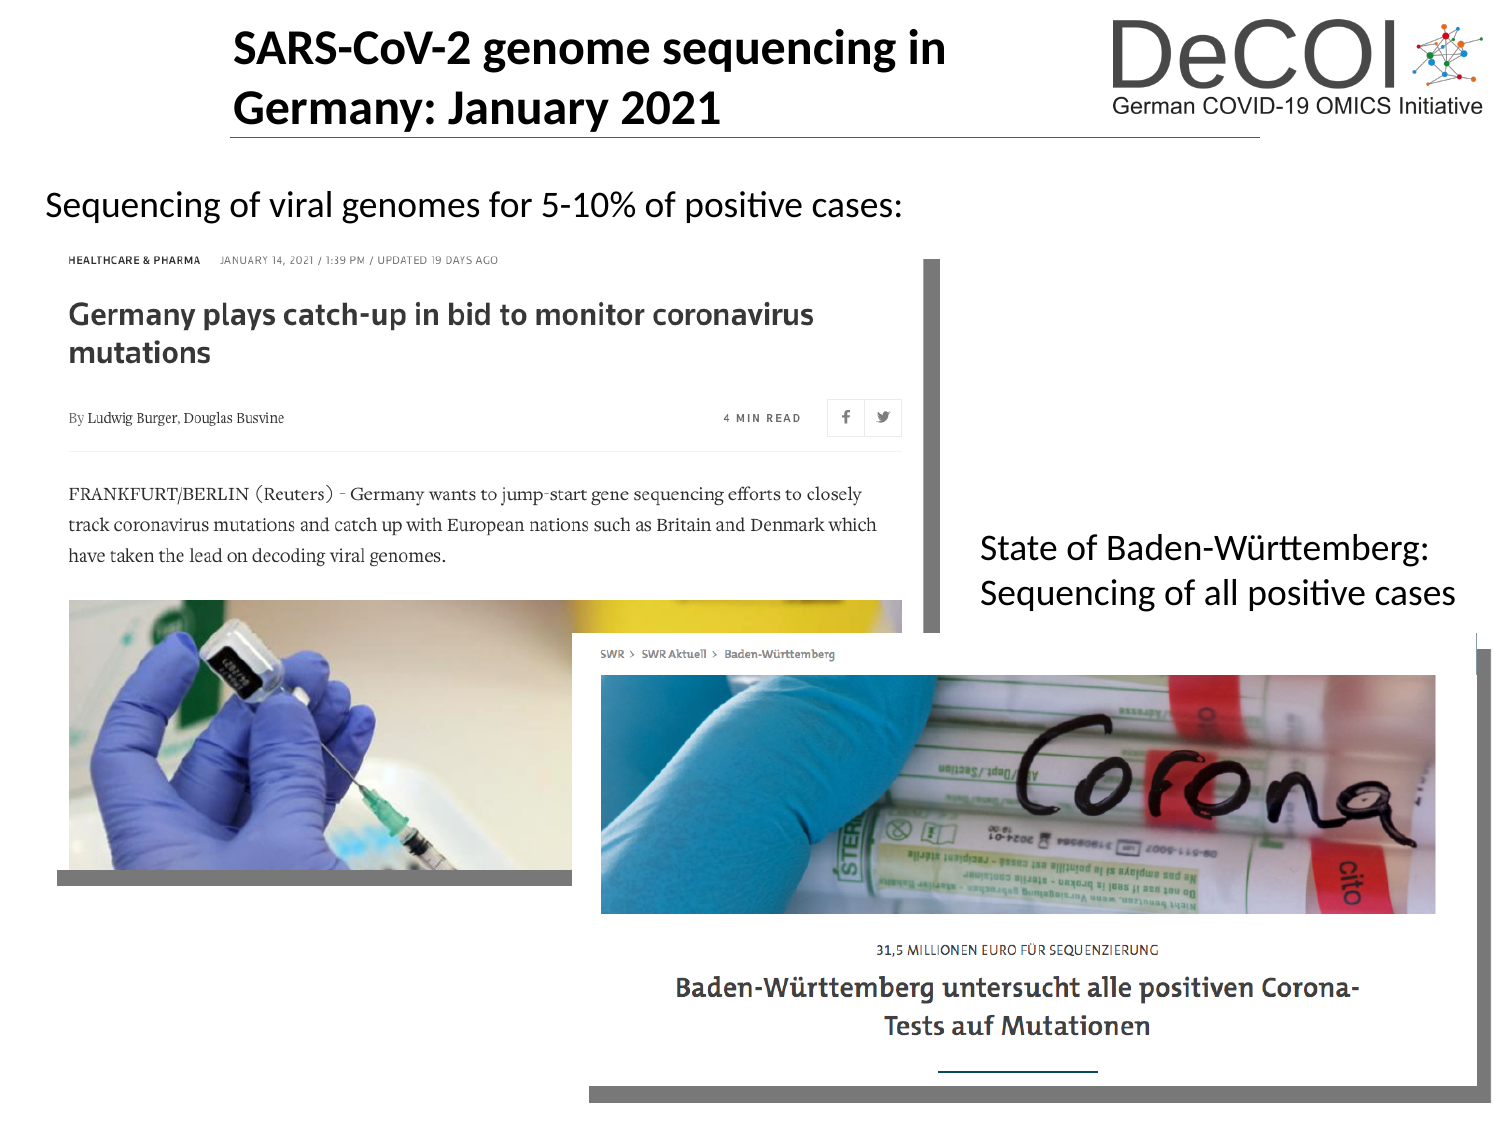

SARS-CoV-2 genome sequencing in Germany: January 2021
Sequencing of viral genomes for 5-10% of positive cases:
State of Baden-Württemberg:
Sequencing of all positive cases